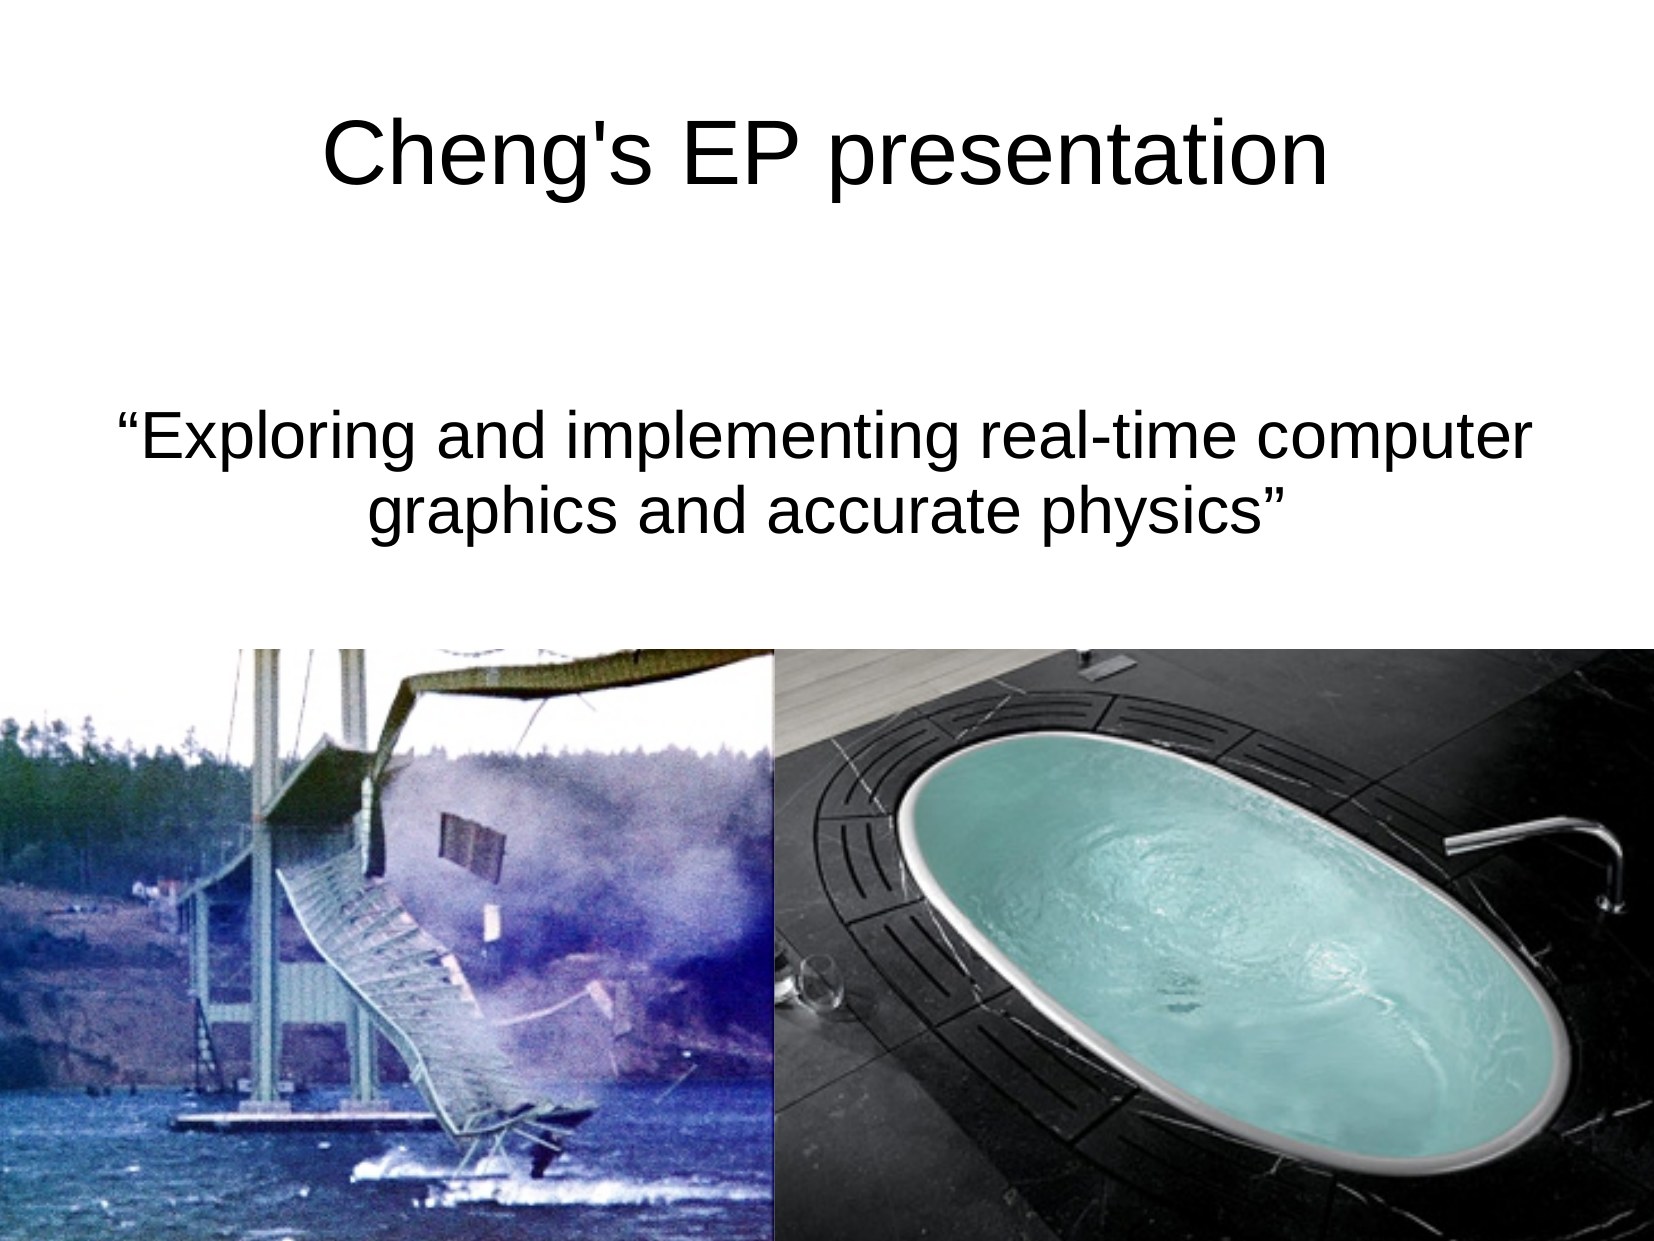

# Cheng's EP presentation
“Exploring and implementing real-time computer graphics and accurate physics”